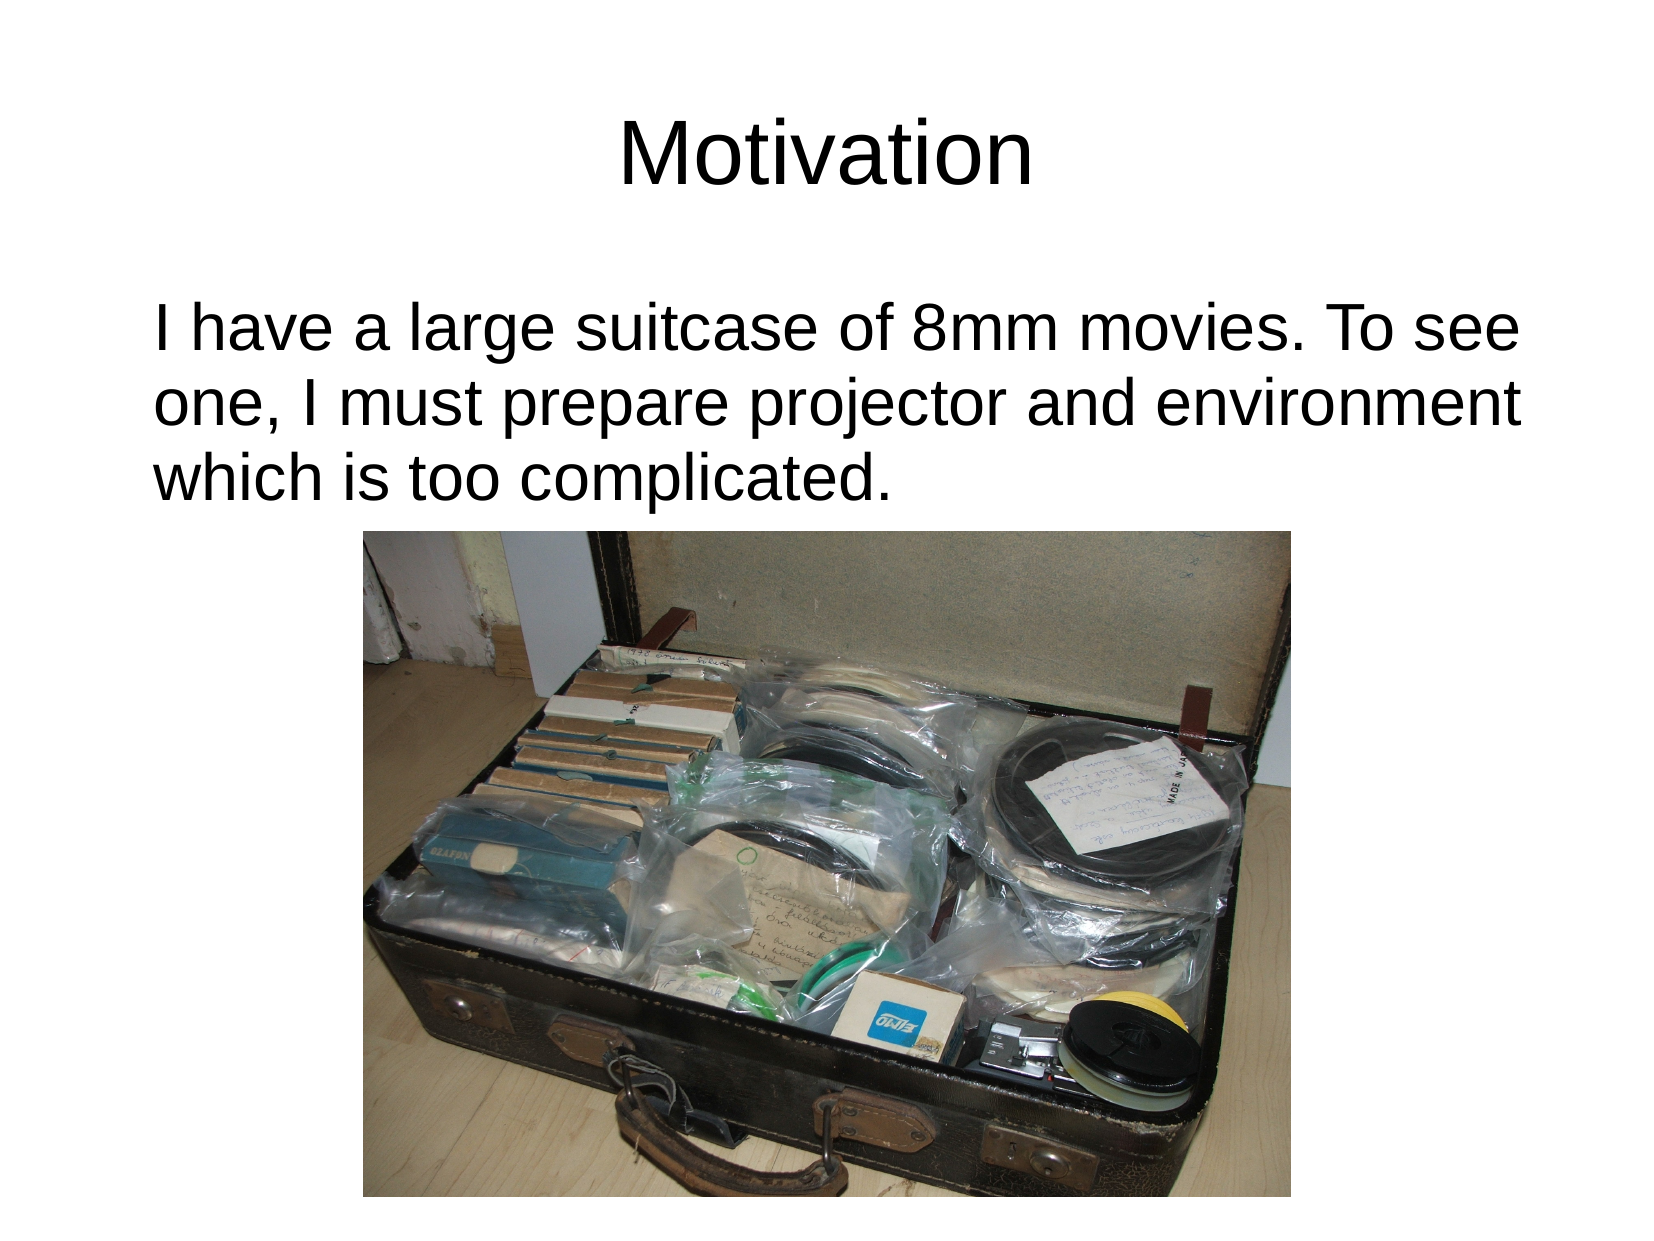

# Motivation
I have a large suitcase of 8mm movies. To see one, I must prepare projector and environment which is too complicated.